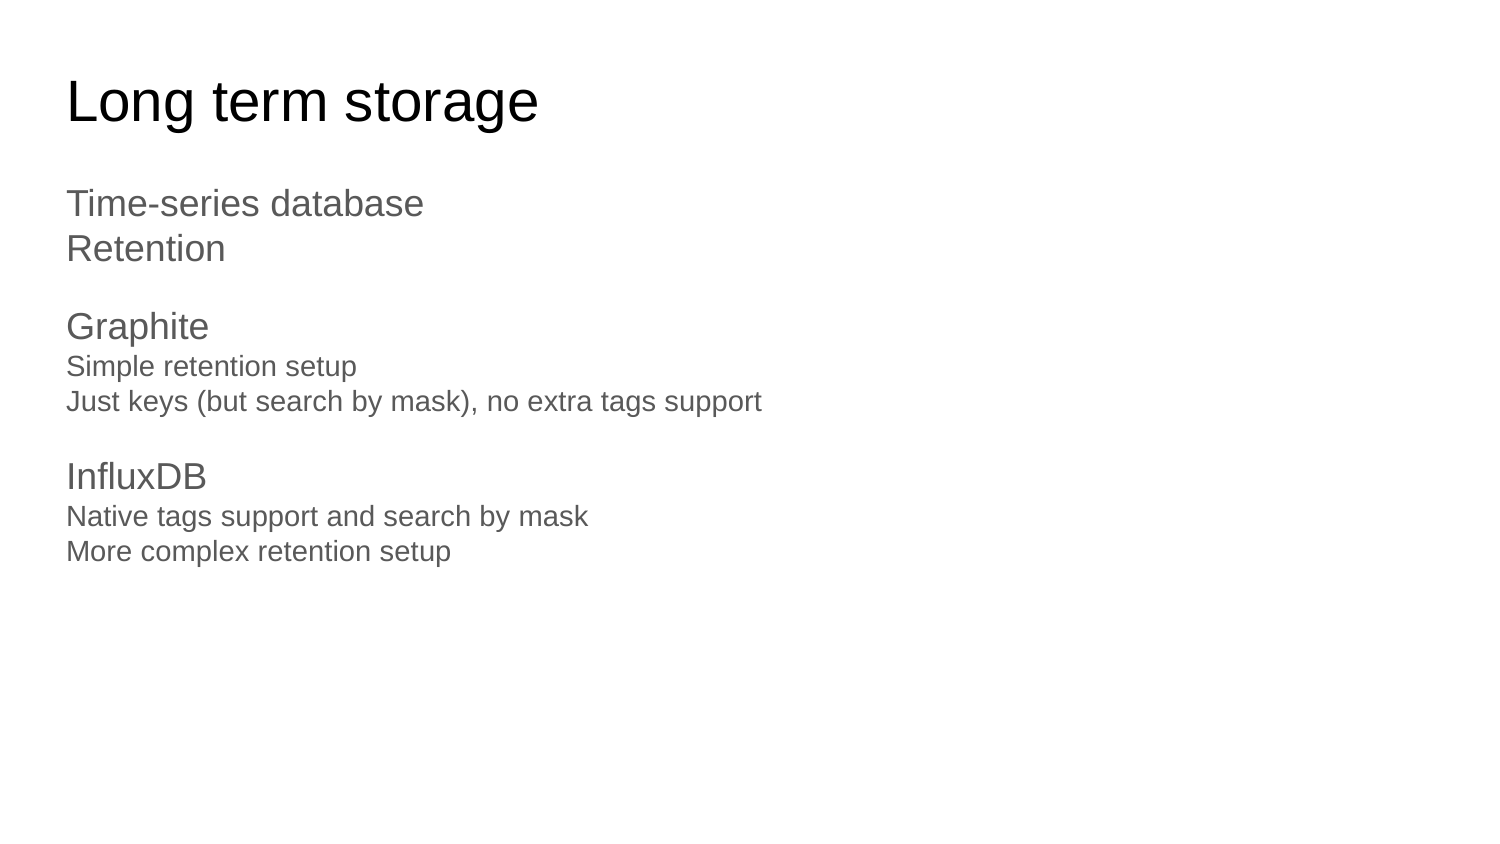

Long term storage
# Time-series database Retention
Graphite
Simple retention setup
Just keys (but search by mask), no extra tags support
InfluxDB
Native tags support and search by mask
More complex retention setup